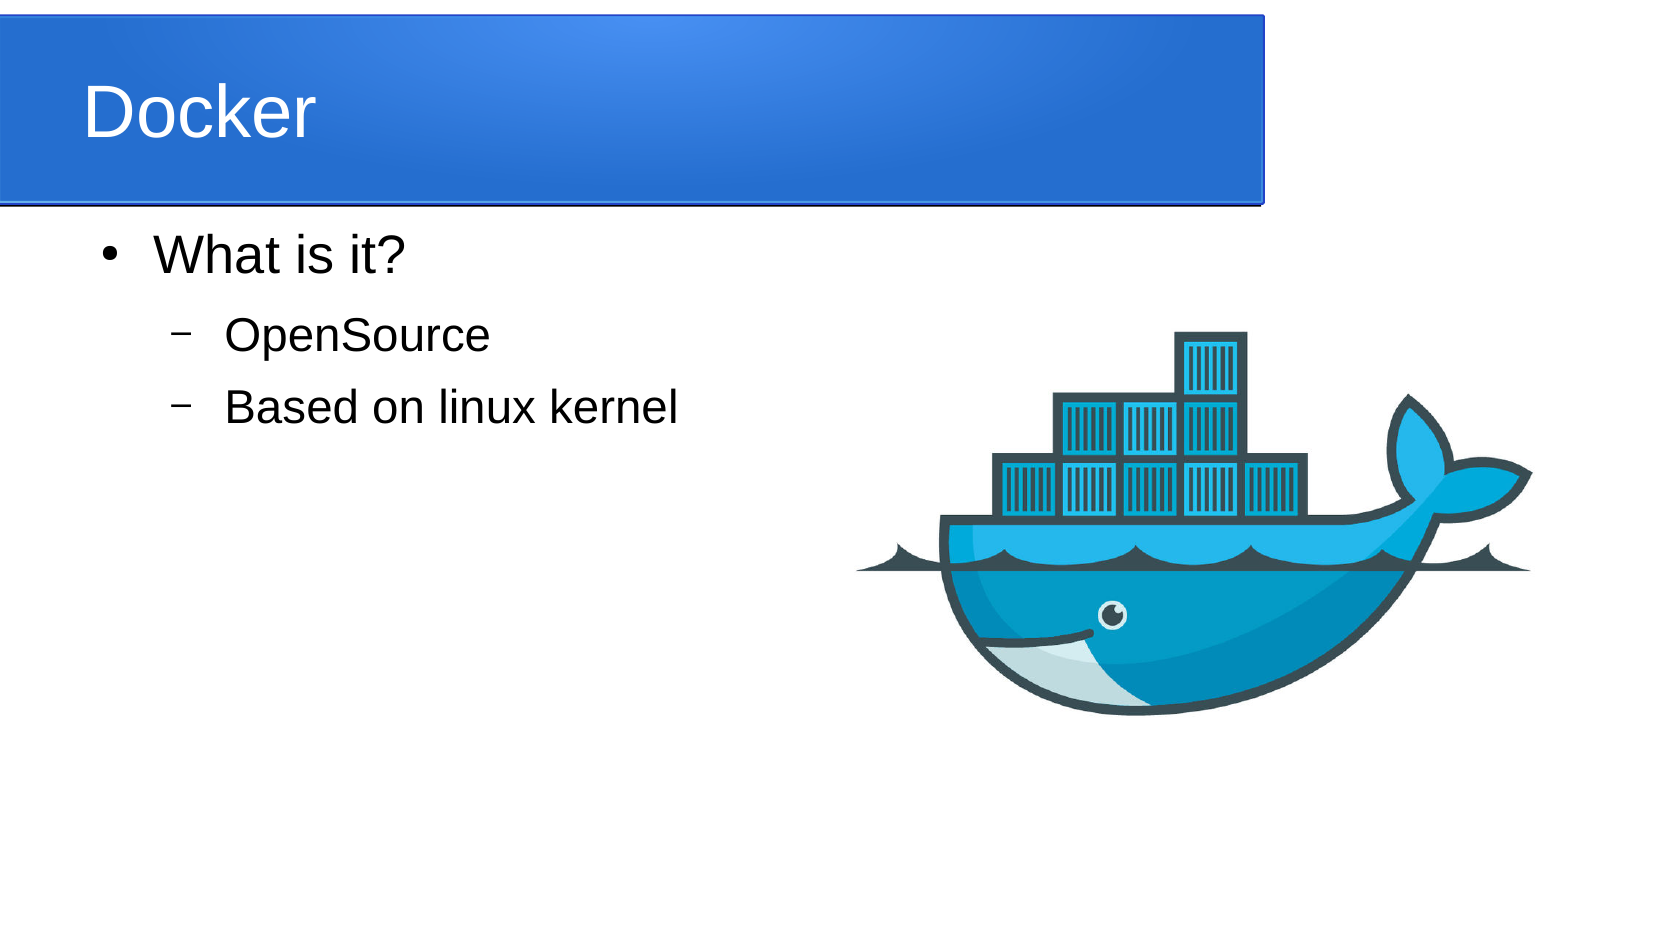

# Docker
What is it?
OpenSource
Based on linux kernel